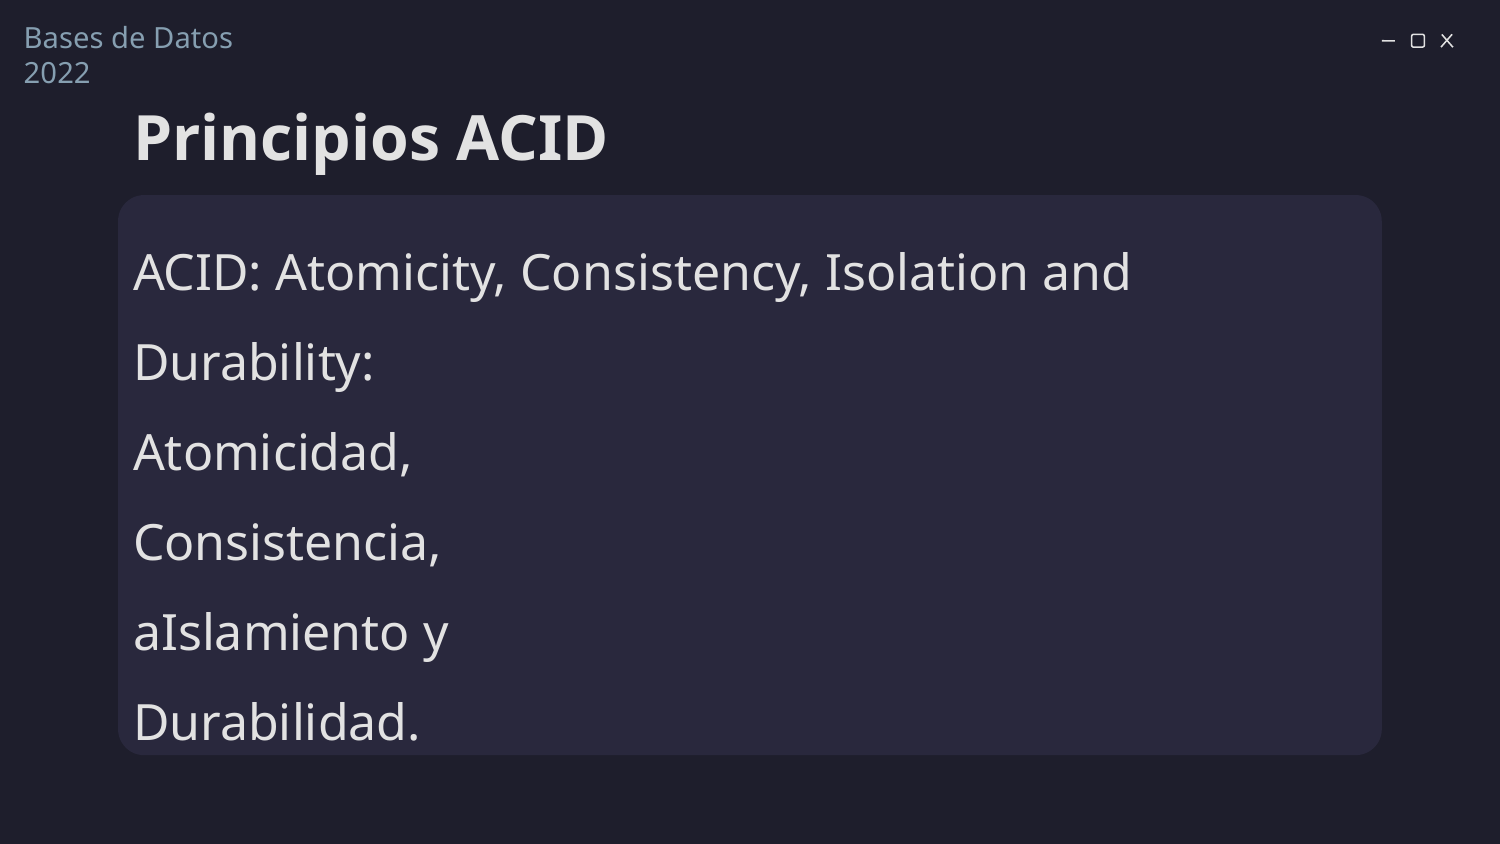

# Principios ACID
ACID: Atomicity, Consistency, Isolation and Durability:
Atomicidad,
Consistencia,
aIslamiento y
Durabilidad.